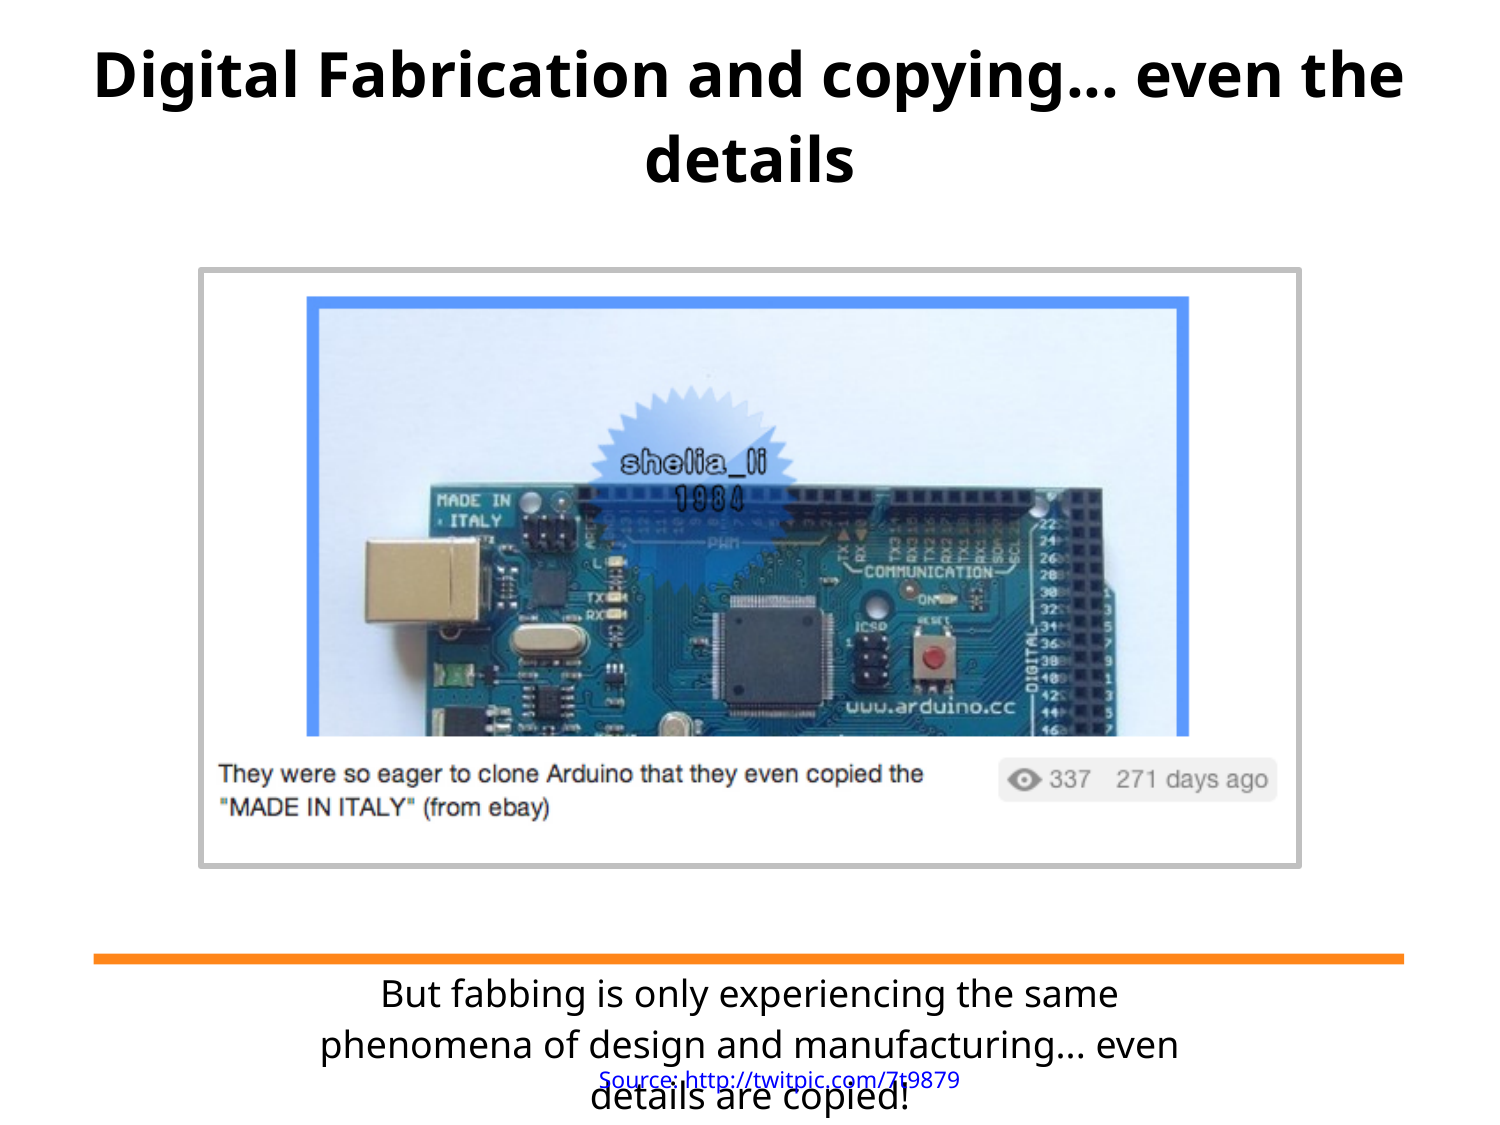

# Digital Fabrication and copying... even the details
But fabbing is only experiencing the same phenomena of design and manufacturing... even details are copied!
Source: http://twitpic.com/7t9879